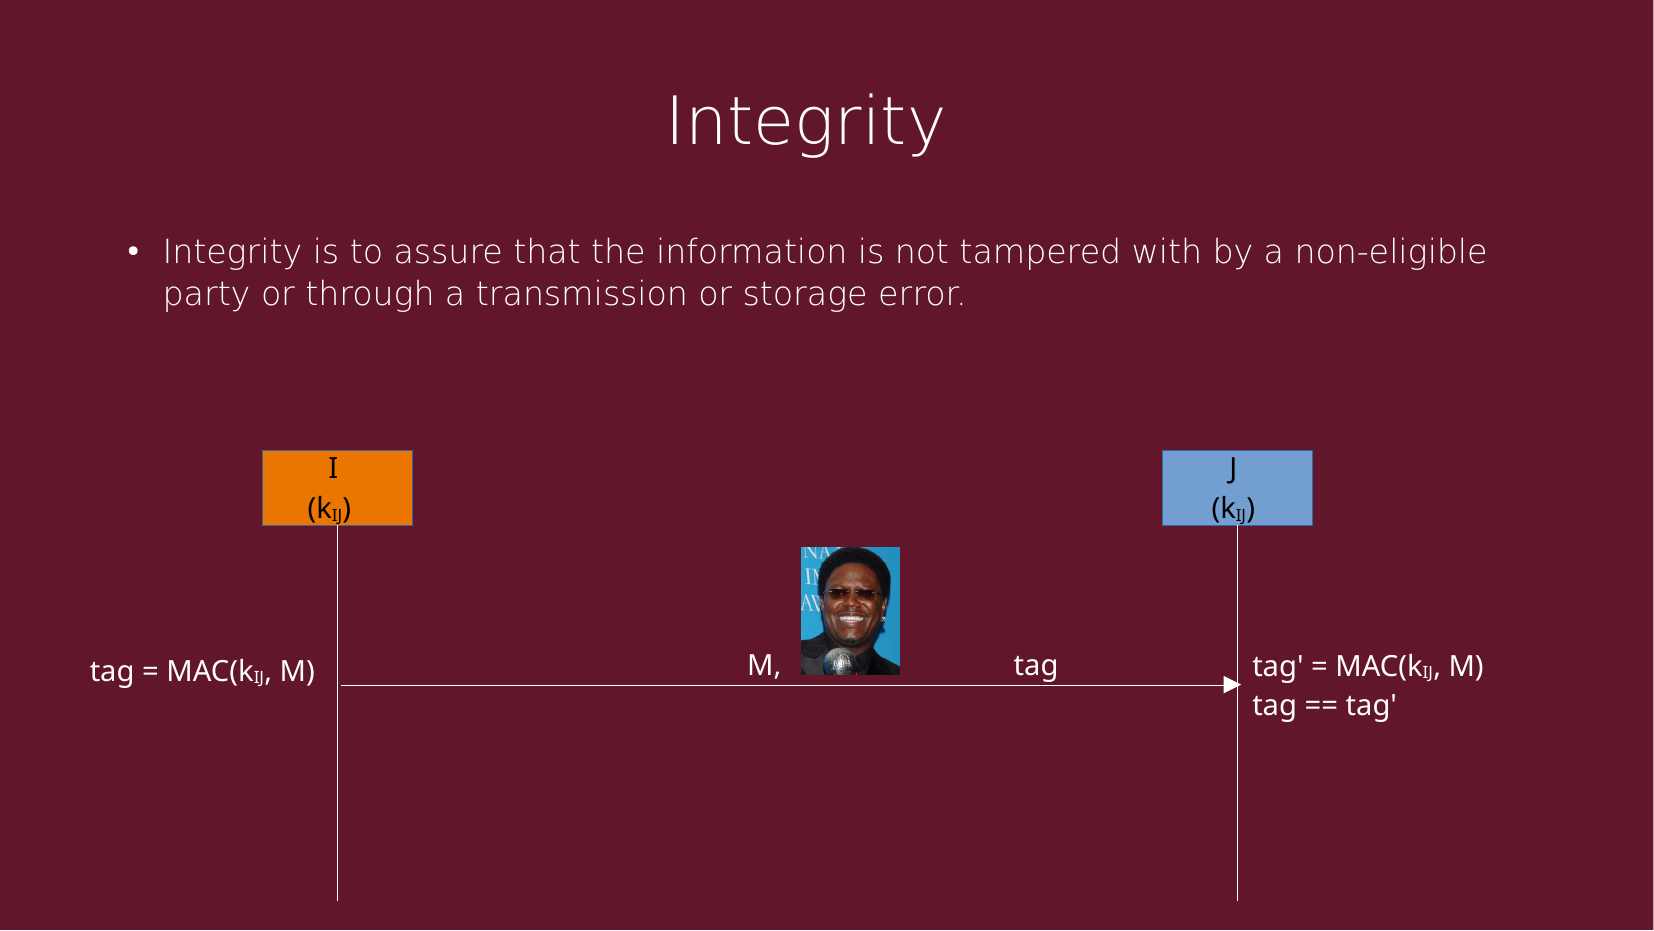

Integrity
Integrity is to assure that the information is not tampered with by a non-eligible party or through a transmission or storage error.
I
(kIJ)
J
 (kIJ)
M, tag
tag' = MAC(kIJ, M)
tag == tag'
tag = MAC(kIJ, M)